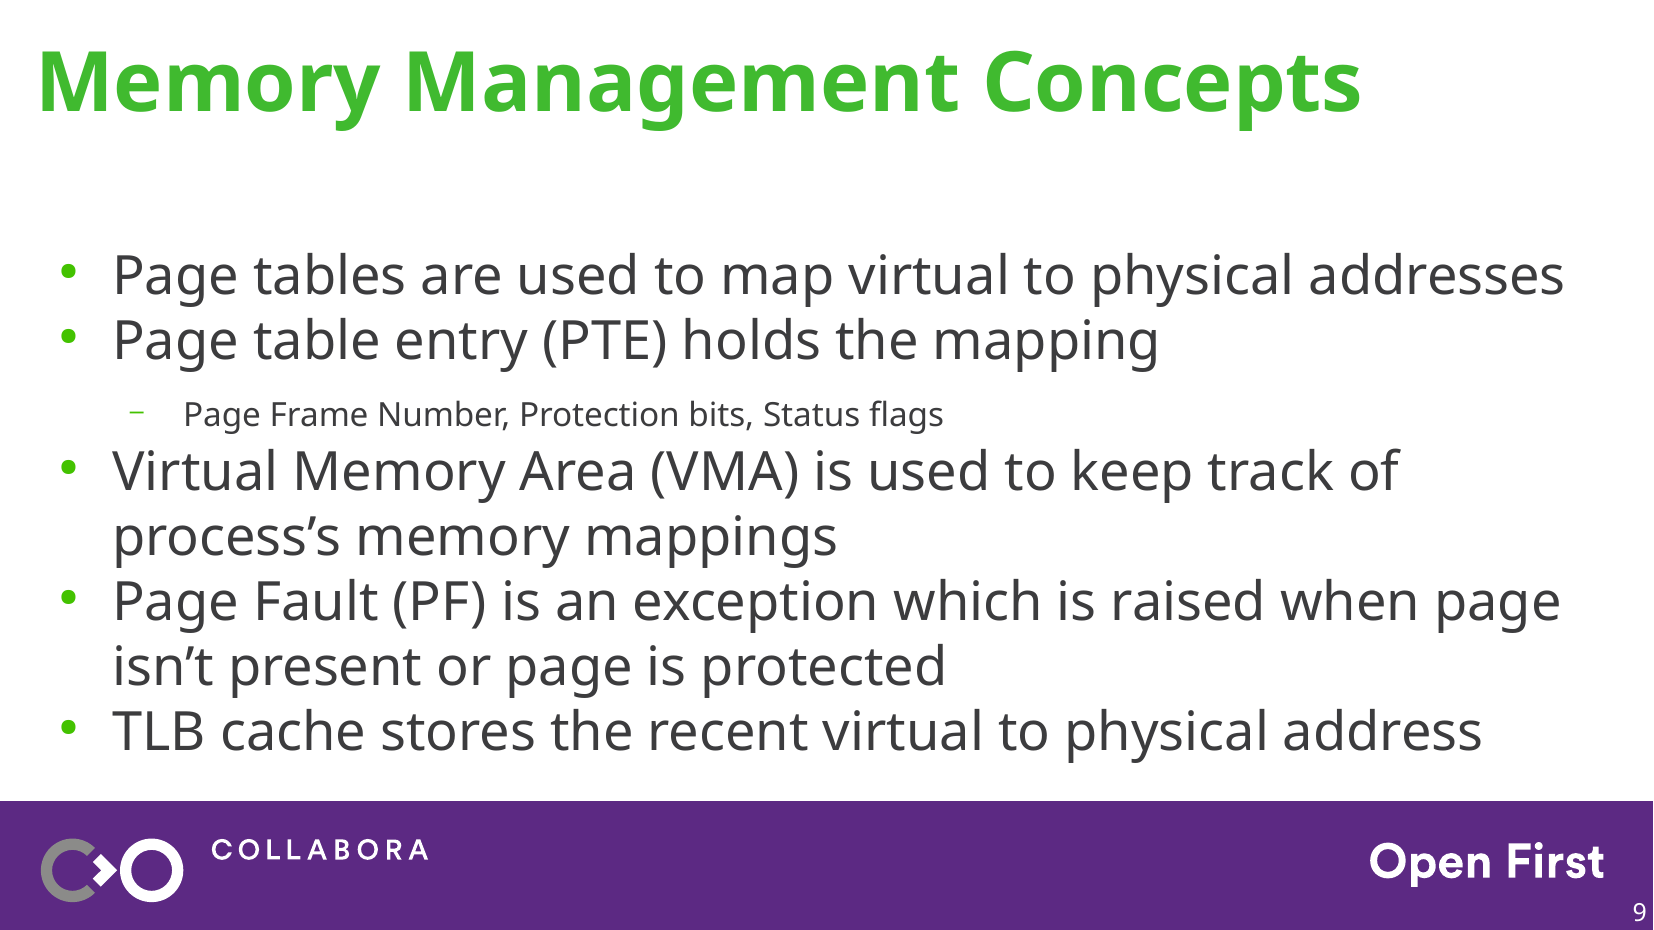

# Memory Management Concepts
Page tables are used to map virtual to physical addresses
Page table entry (PTE) holds the mapping
Page Frame Number, Protection bits, Status flags
Virtual Memory Area (VMA) is used to keep track of process’s memory mappings
Page Fault (PF) is an exception which is raised when page isn’t present or page is protected
TLB cache stores the recent virtual to physical address